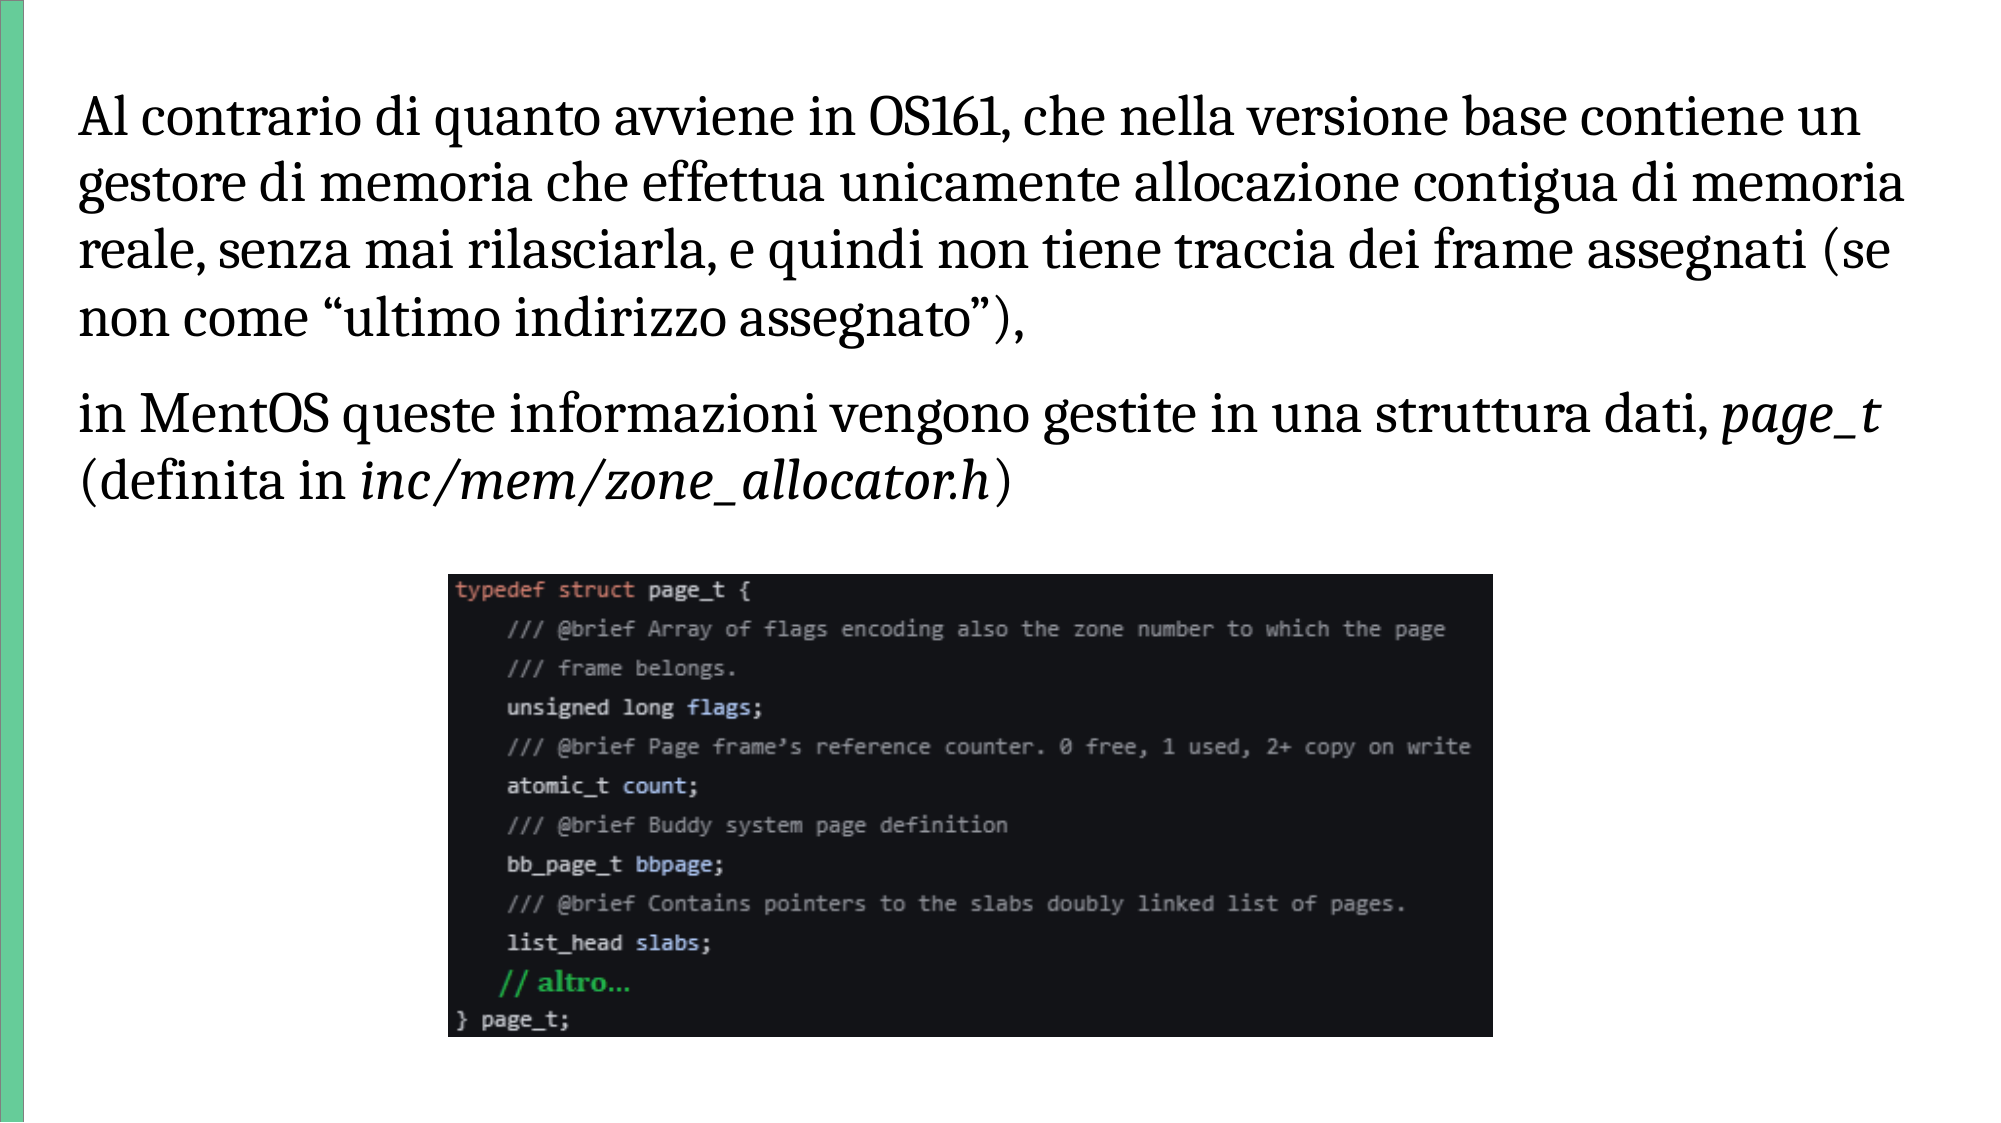

# Al contrario di quanto avviene in OS161, che nella versione base contiene un gestore di memoria che effettua unicamente allocazione contigua di memoria reale, senza mai rilasciarla, e quindi non tiene traccia dei frame assegnati (se non come “ultimo indirizzo assegnato”),
in MentOS queste informazioni vengono gestite in una struttura dati, page_t (definita in inc/mem/zone_allocator.h)